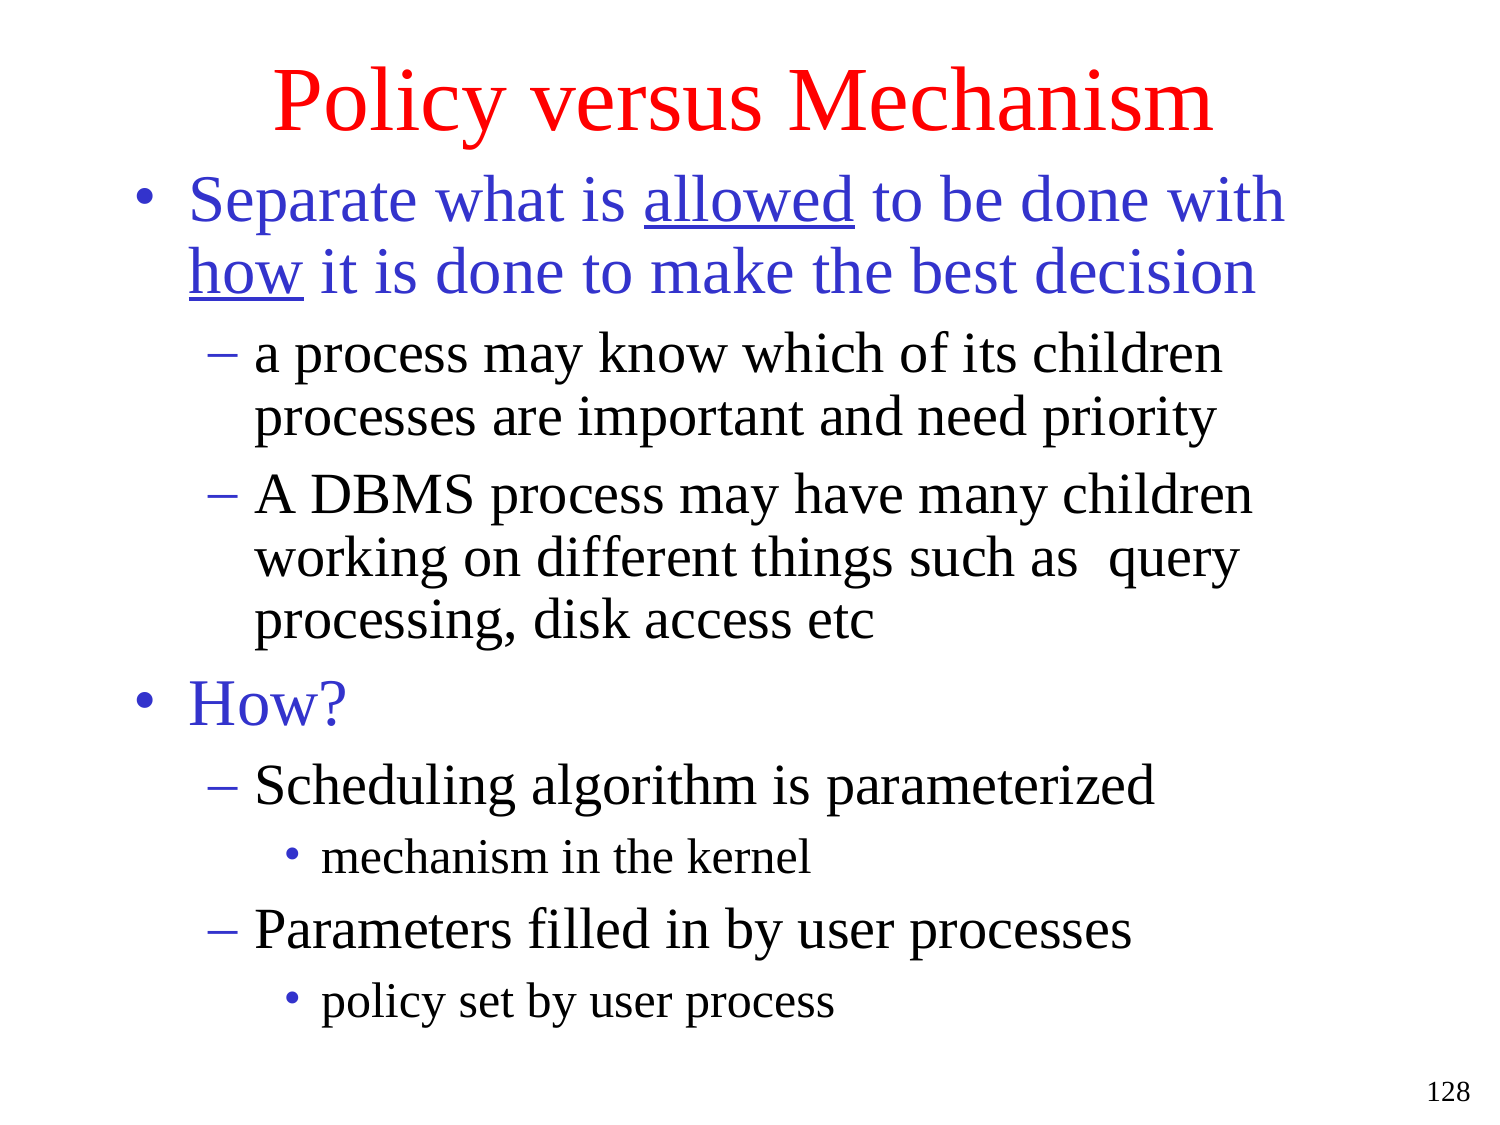

Policy versus Mechanism
Separate what is allowed to be done with how it is done to make the best decision
a process may know which of its children processes are important and need priority
A DBMS process may have many children working on different things such as query processing, disk access etc
How?
Scheduling algorithm is parameterized
mechanism in the kernel
Parameters filled in by user processes
policy set by user process